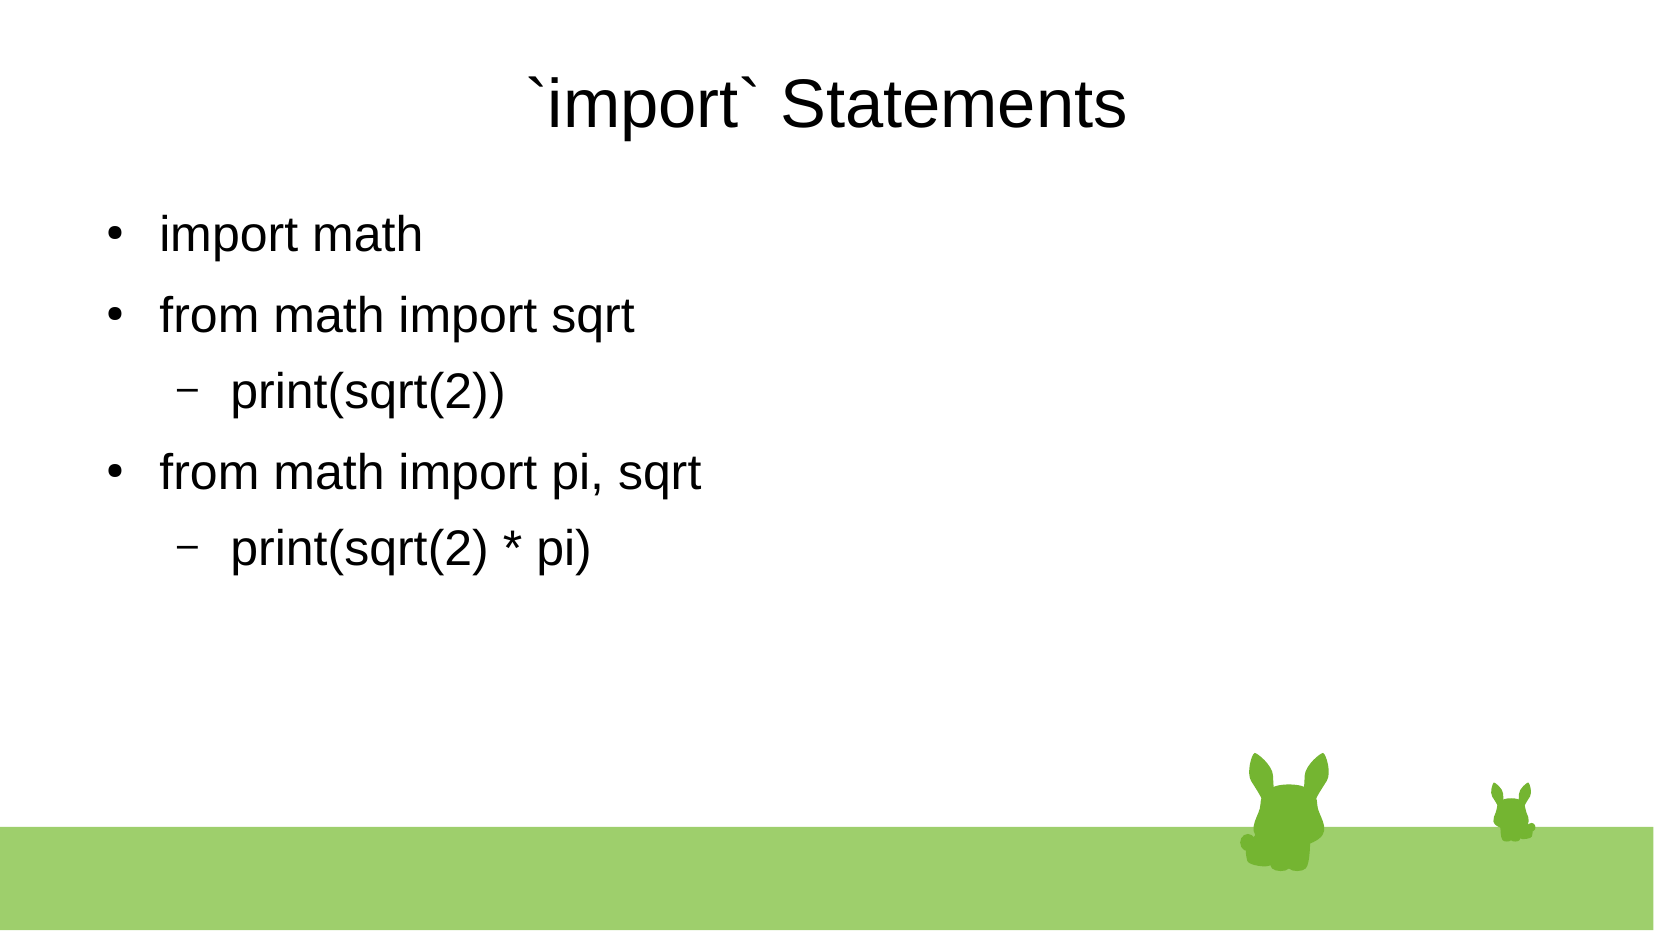

# `import` Statements
import math
from math import sqrt
print(sqrt(2))
from math import pi, sqrt
print(sqrt(2) * pi)